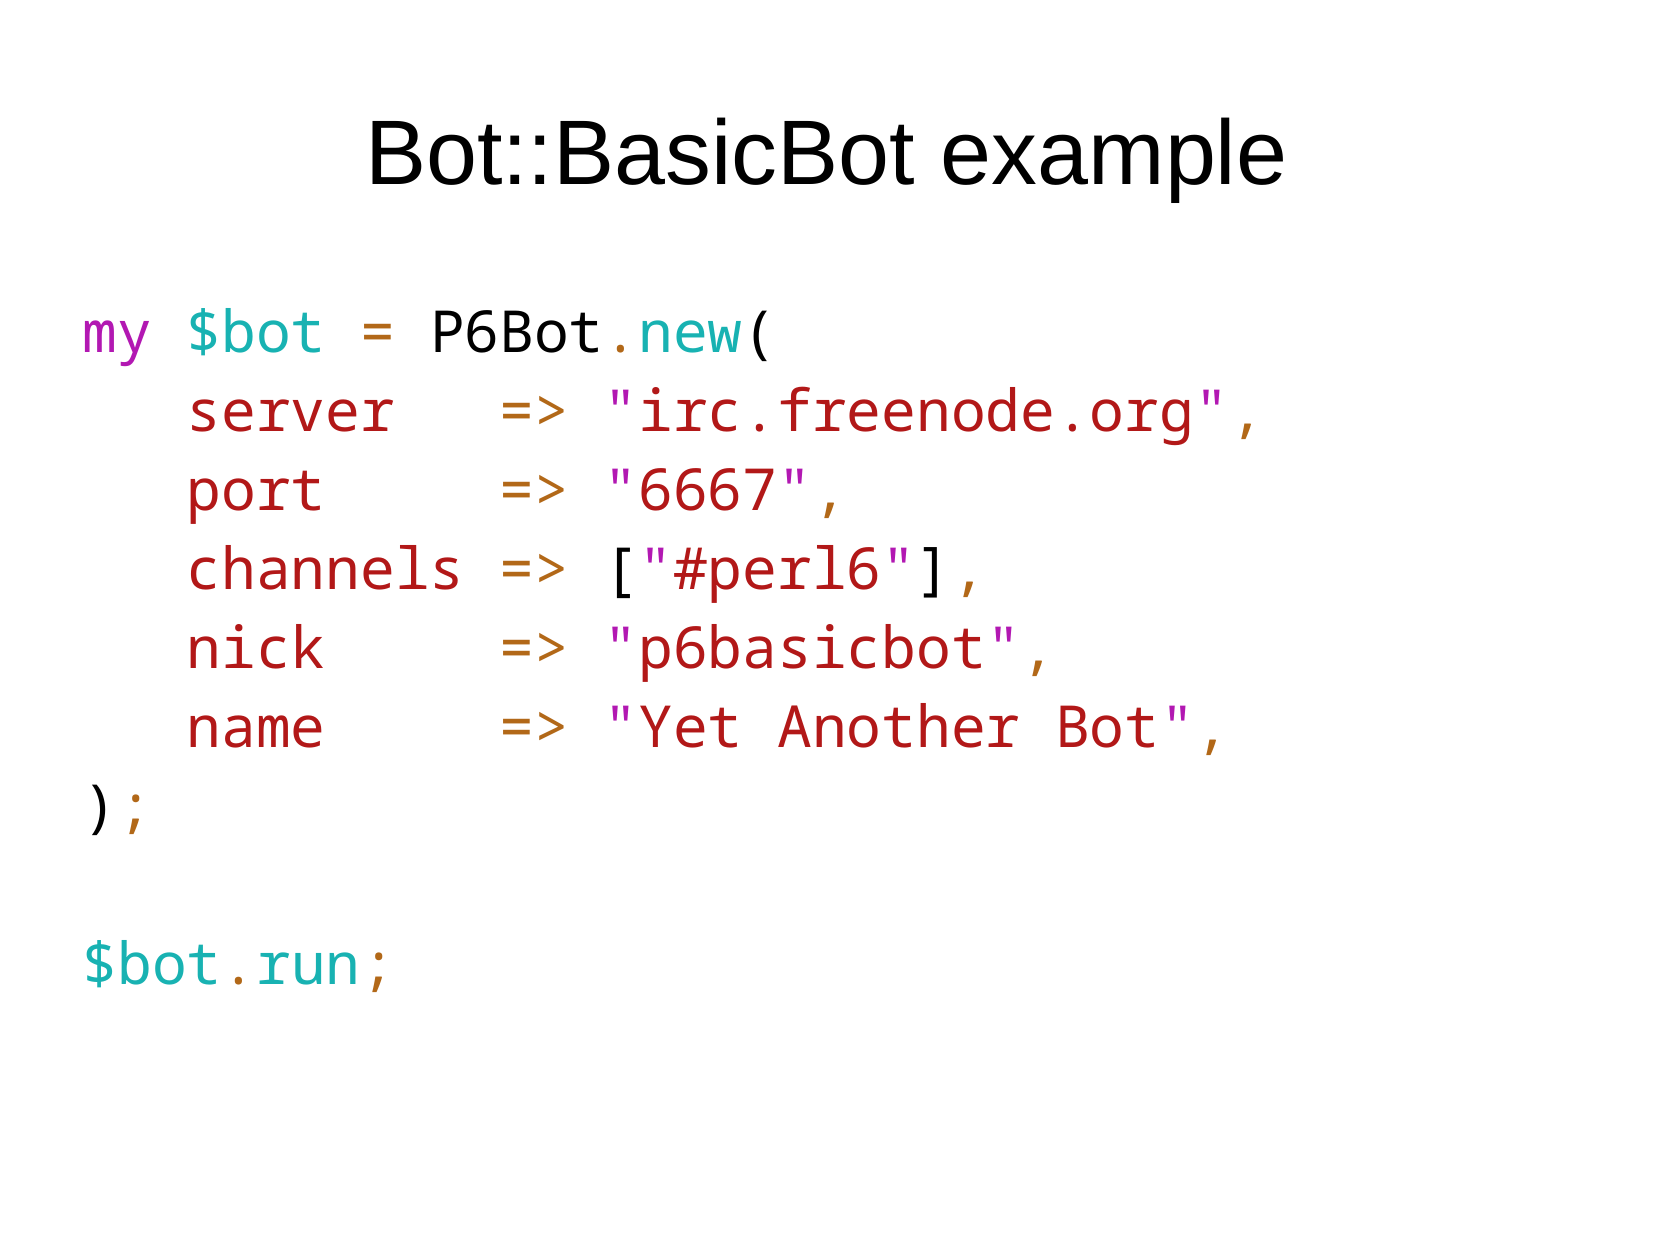

# Bot::BasicBot example
my $bot = P6Bot.new(
   server   => "irc.freenode.org",
   port     => "6667",
   channels => ["#perl6"],
   nick     => "p6basicbot",
   name     => "Yet Another Bot",
);
$bot.run;